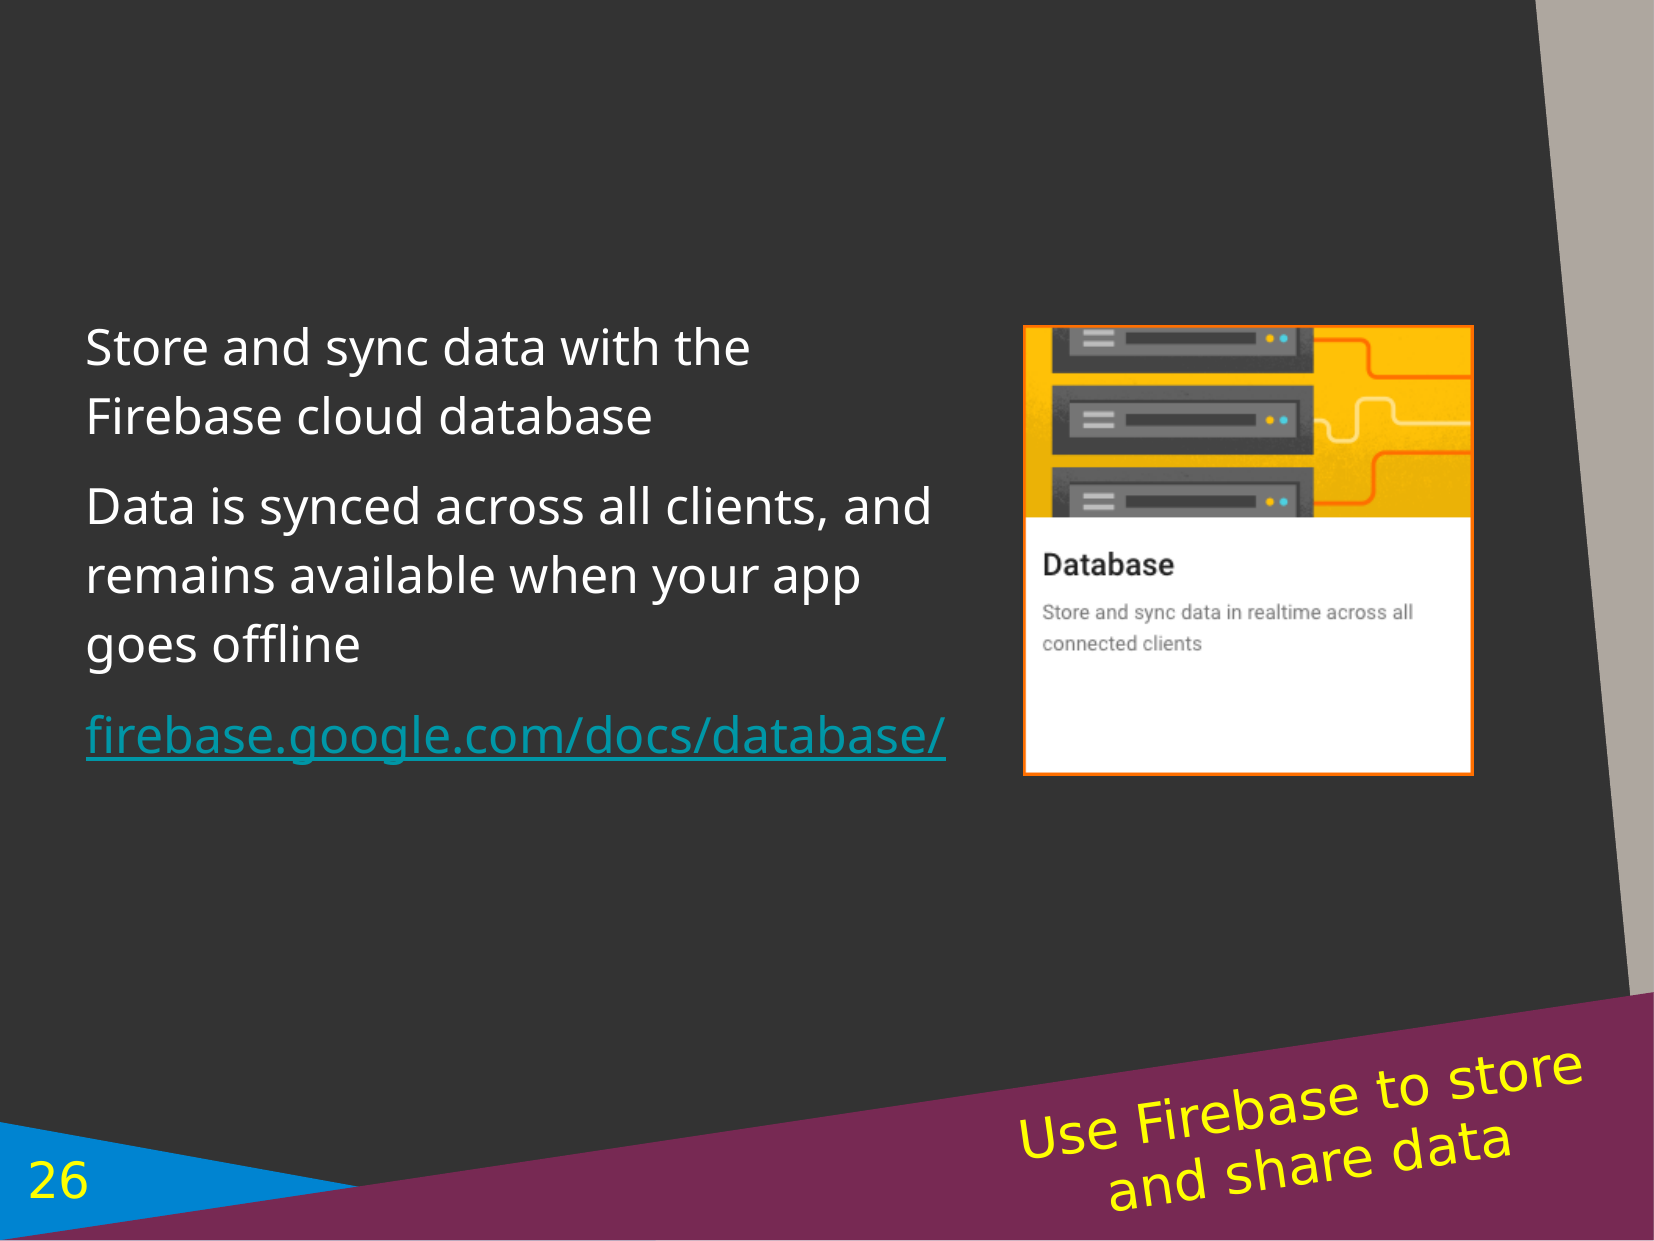

Store and sync data with the Firebase cloud database
Data is synced across all clients, and remains available when your app goes offline
firebase.google.com/docs/database/
# Use Firebase to store and share data
26